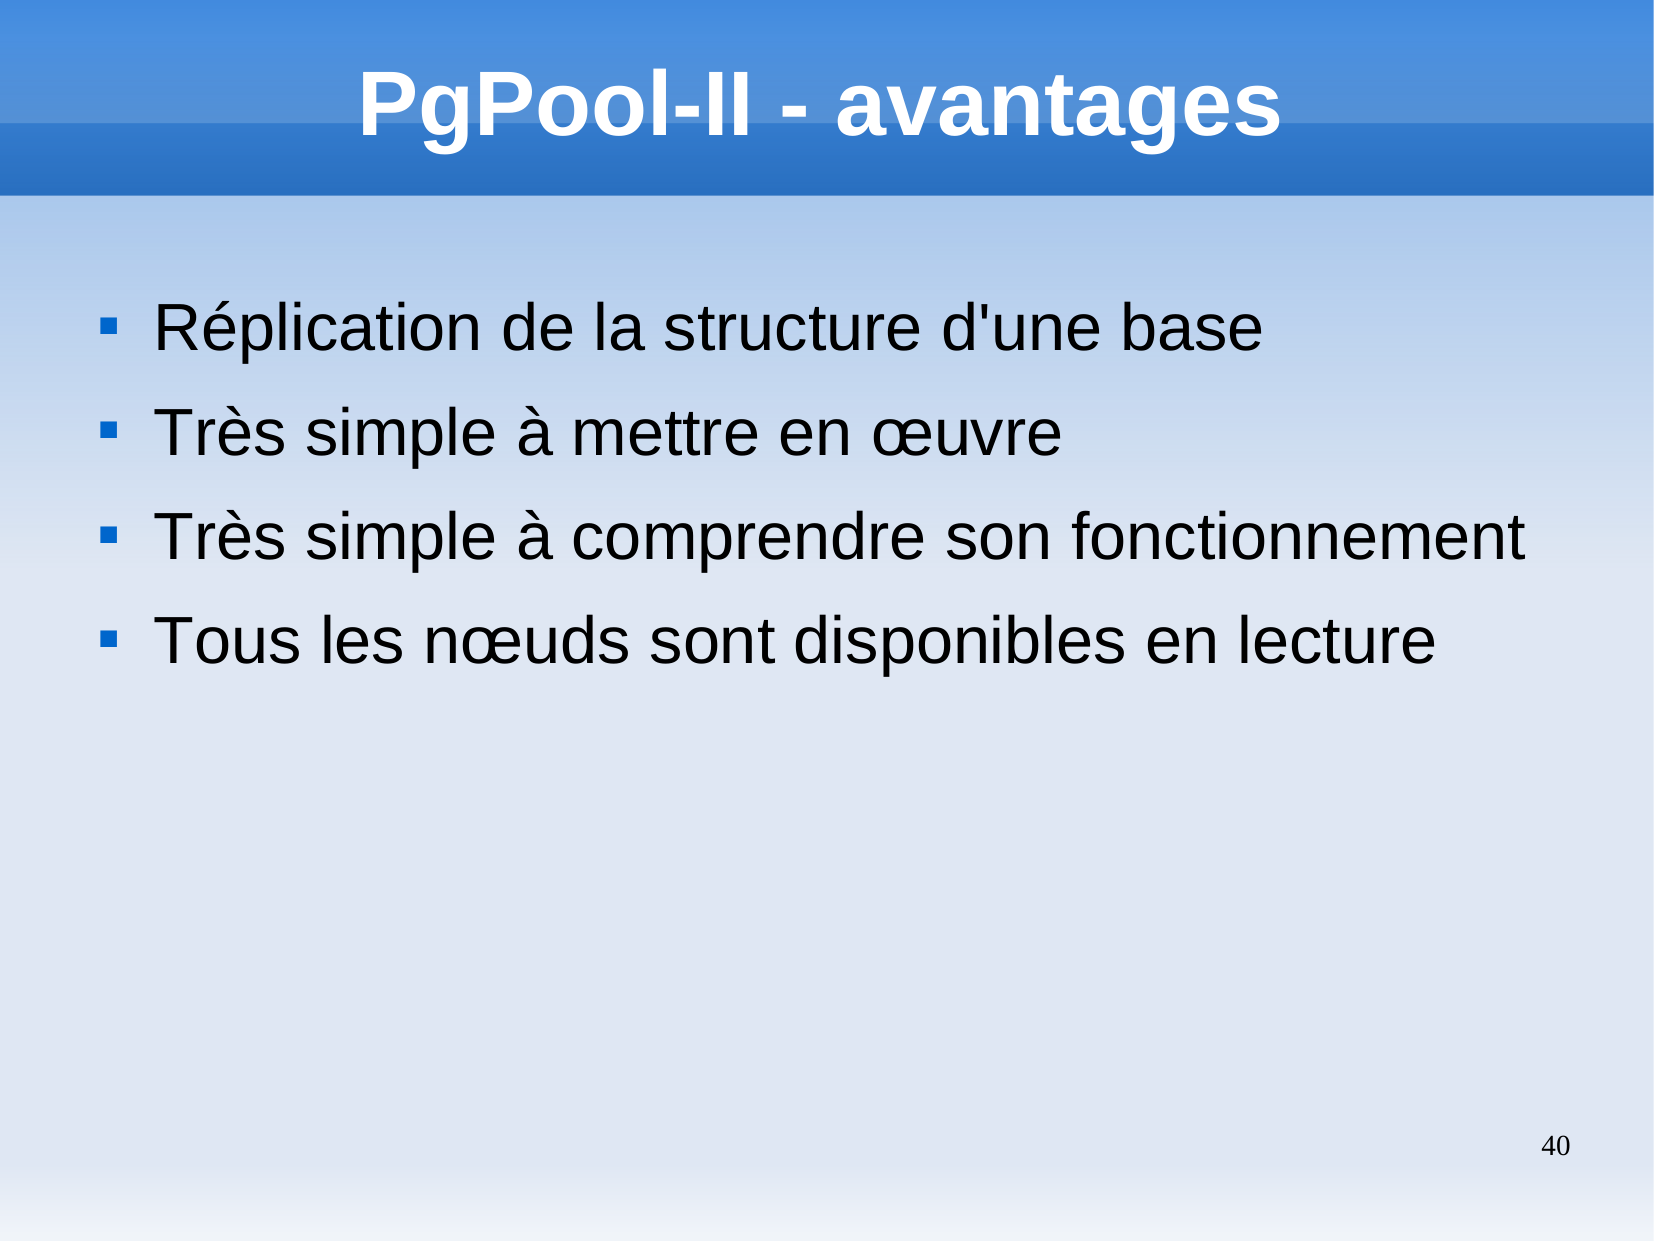

# PgPool-II - avantages
Réplication de la structure d'une base
Très simple à mettre en œuvre
Très simple à comprendre son fonctionnement
Tous les nœuds sont disponibles en lecture
40